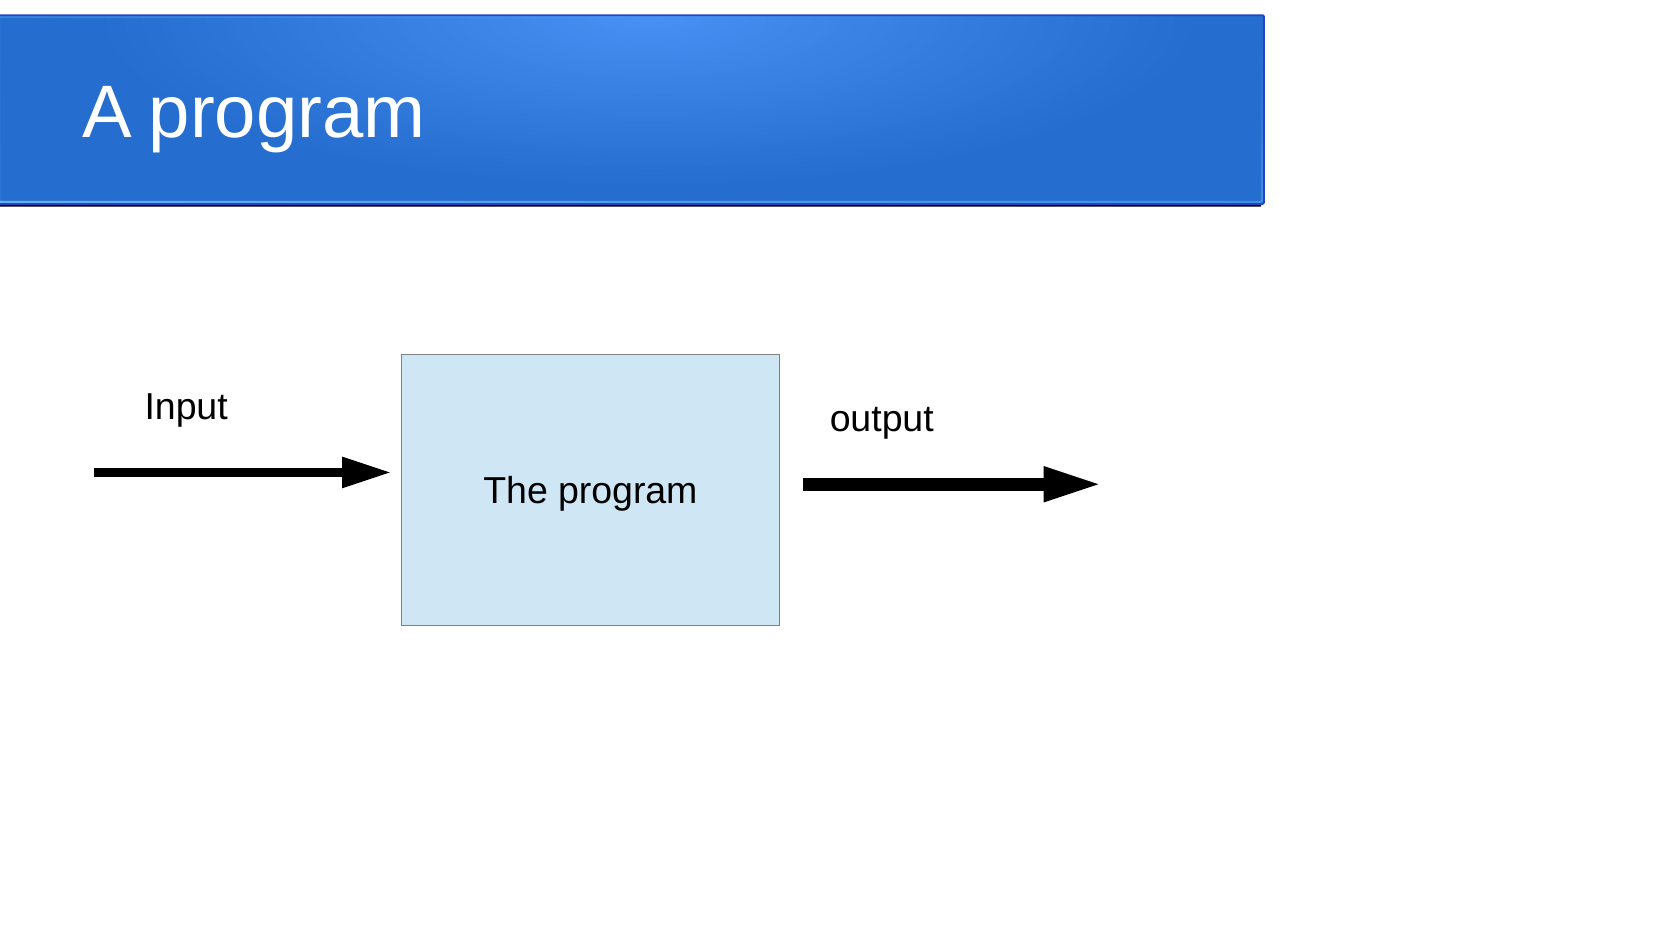

# A program
The program
Input
output